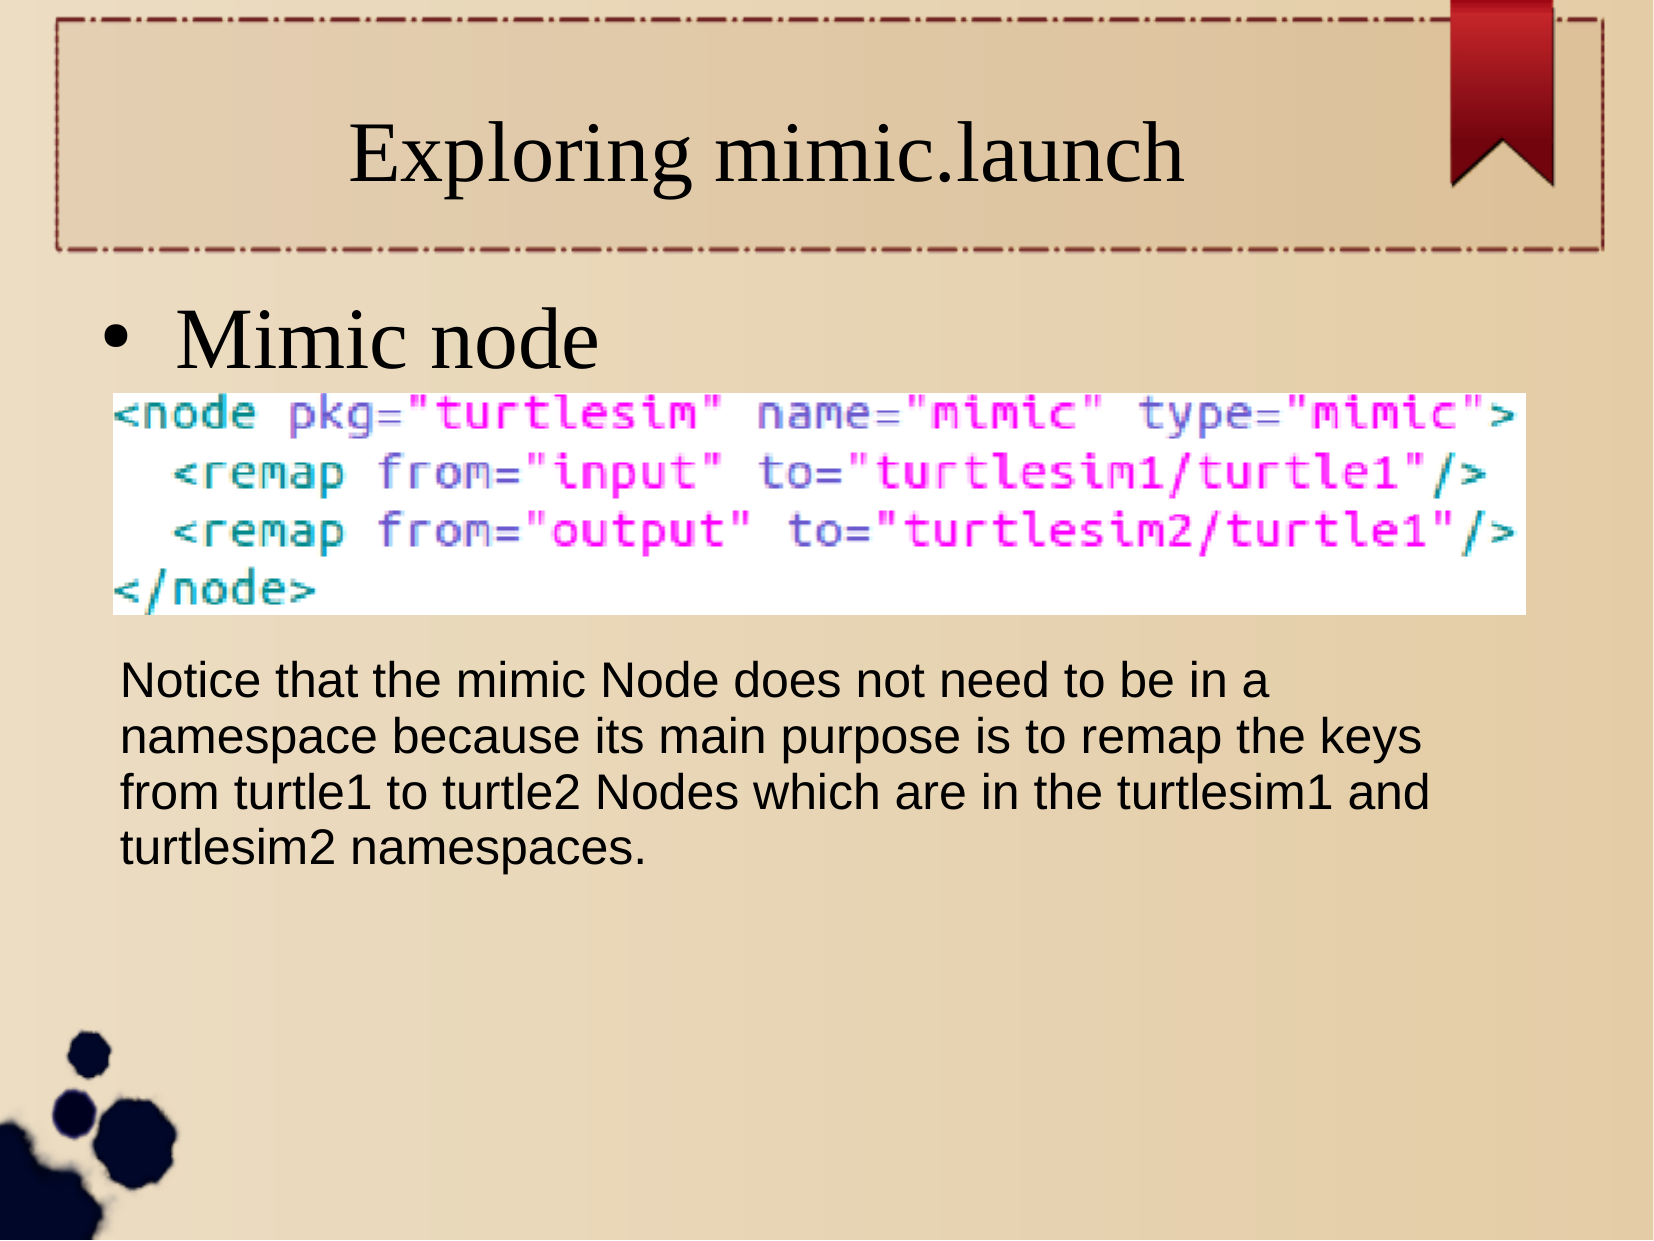

# Exploring mimic.launch
 Mimic node
Notice that the mimic Node does not need to be in a namespace because its main purpose is to remap the keys from turtle1 to turtle2 Nodes which are in the turtlesim1 and turtlesim2 namespaces.